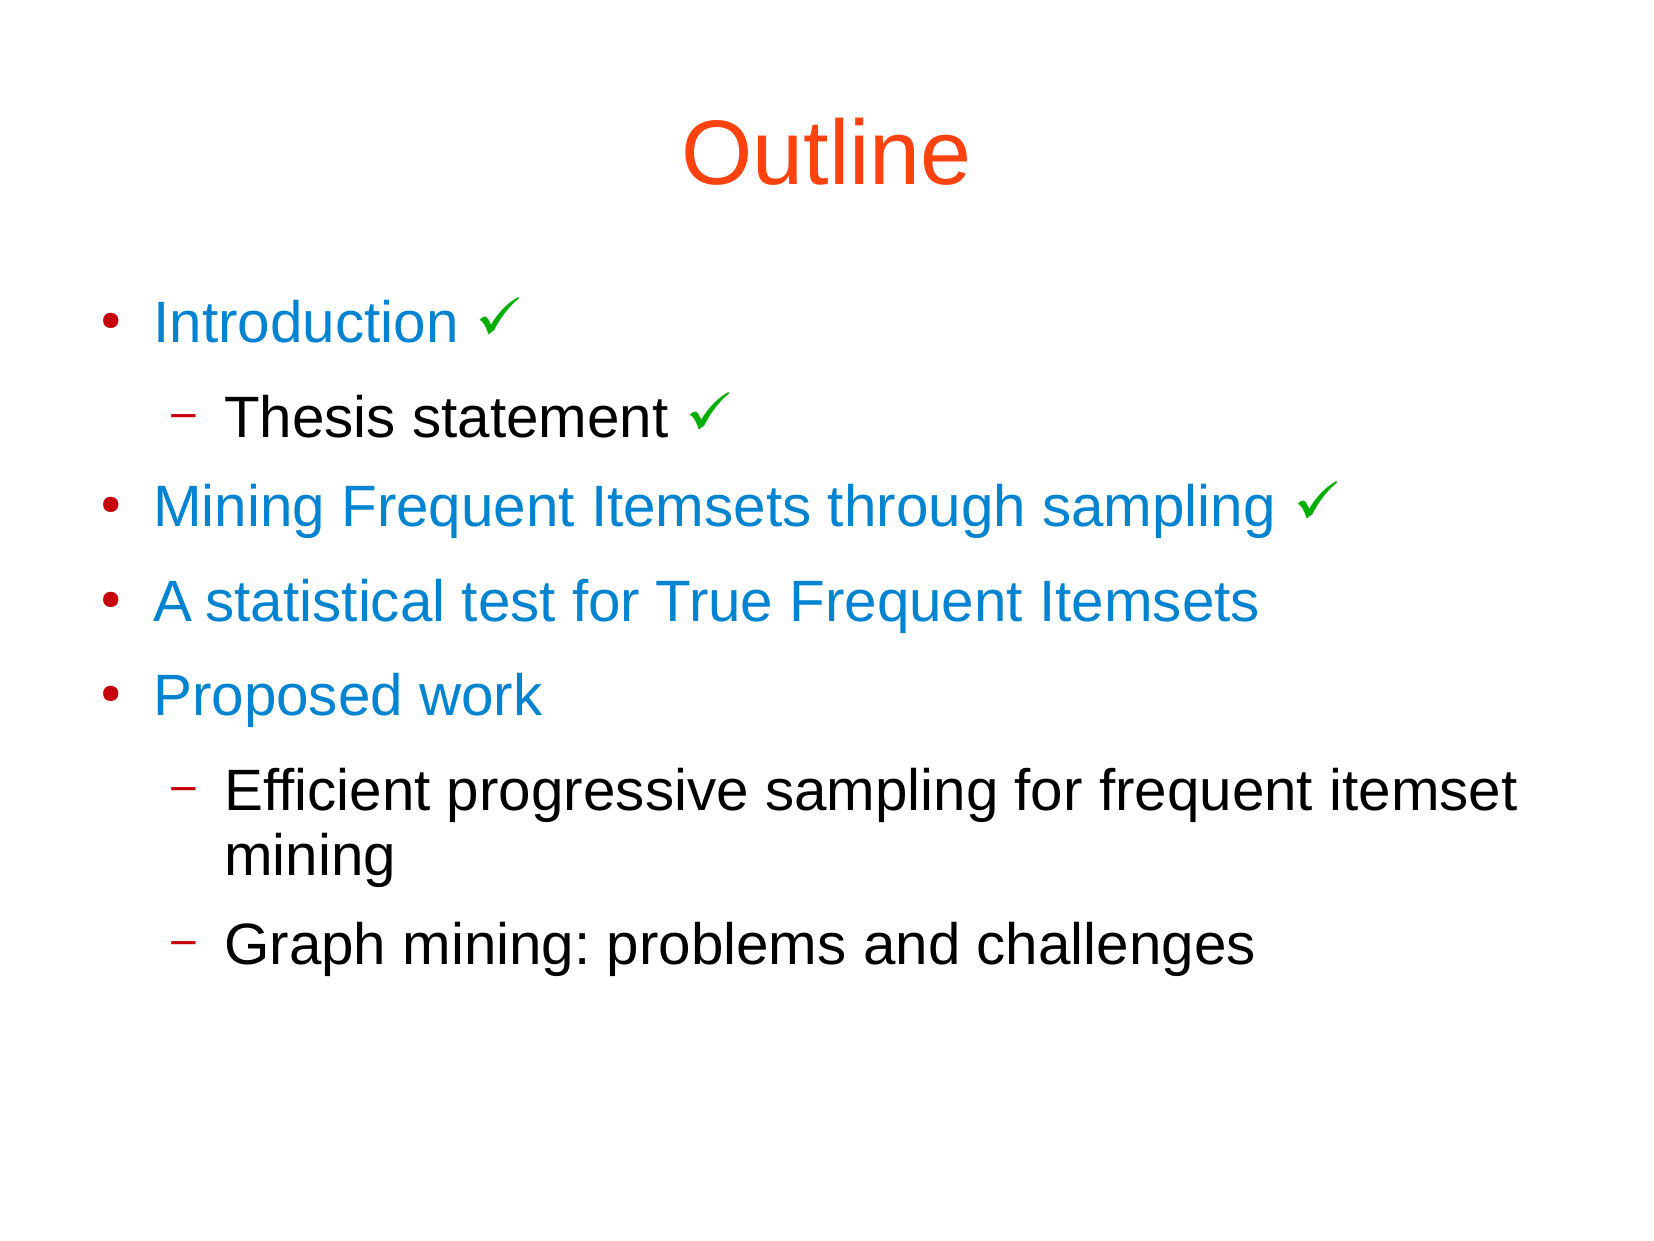

# Outline
Introduction ü
Thesis statement ü
Mining Frequent Itemsets through sampling ü
A statistical test for True Frequent Itemsets
Proposed work
Efficient progressive sampling for frequent itemset mining
Graph mining: problems and challenges